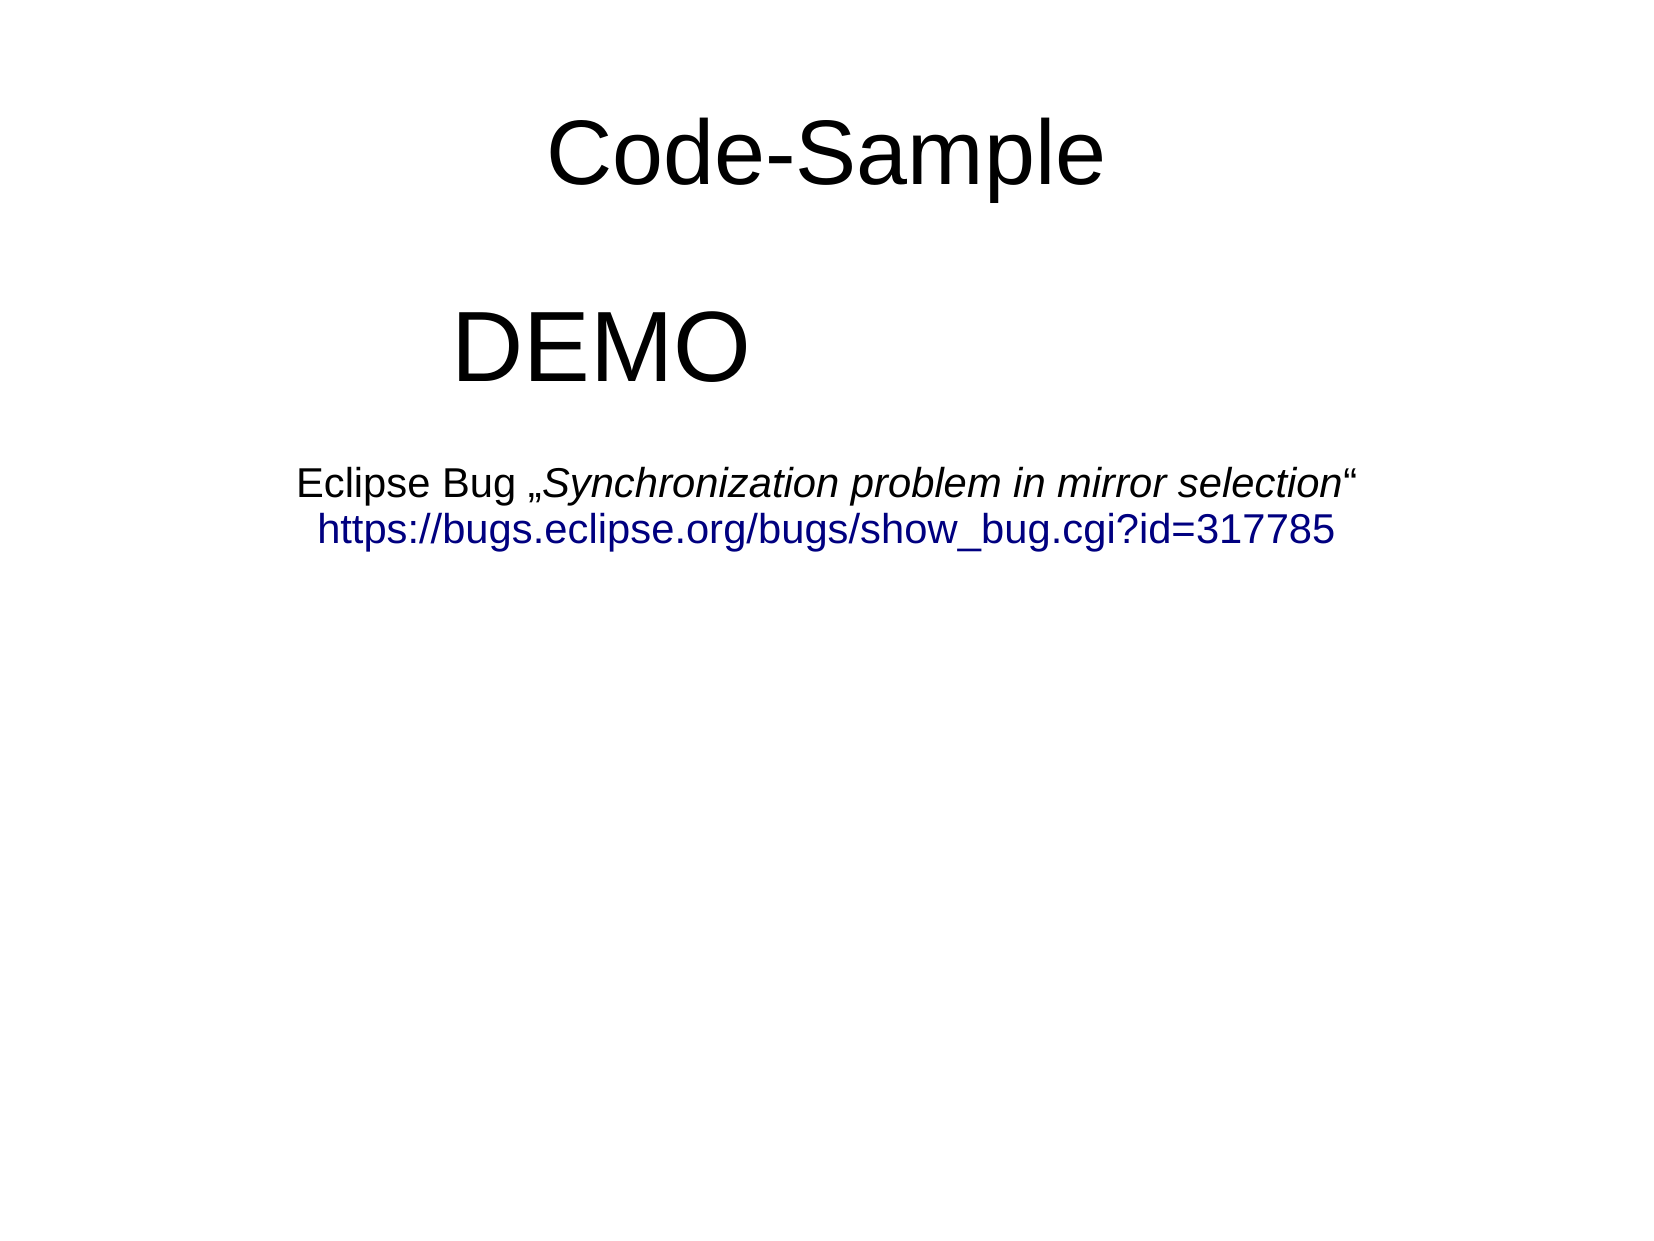

# Code-Sample
Eclipse Bug „Synchronization problem in mirror selection“
https://bugs.eclipse.org/bugs/show_bug.cgi?id=317785
DEMO